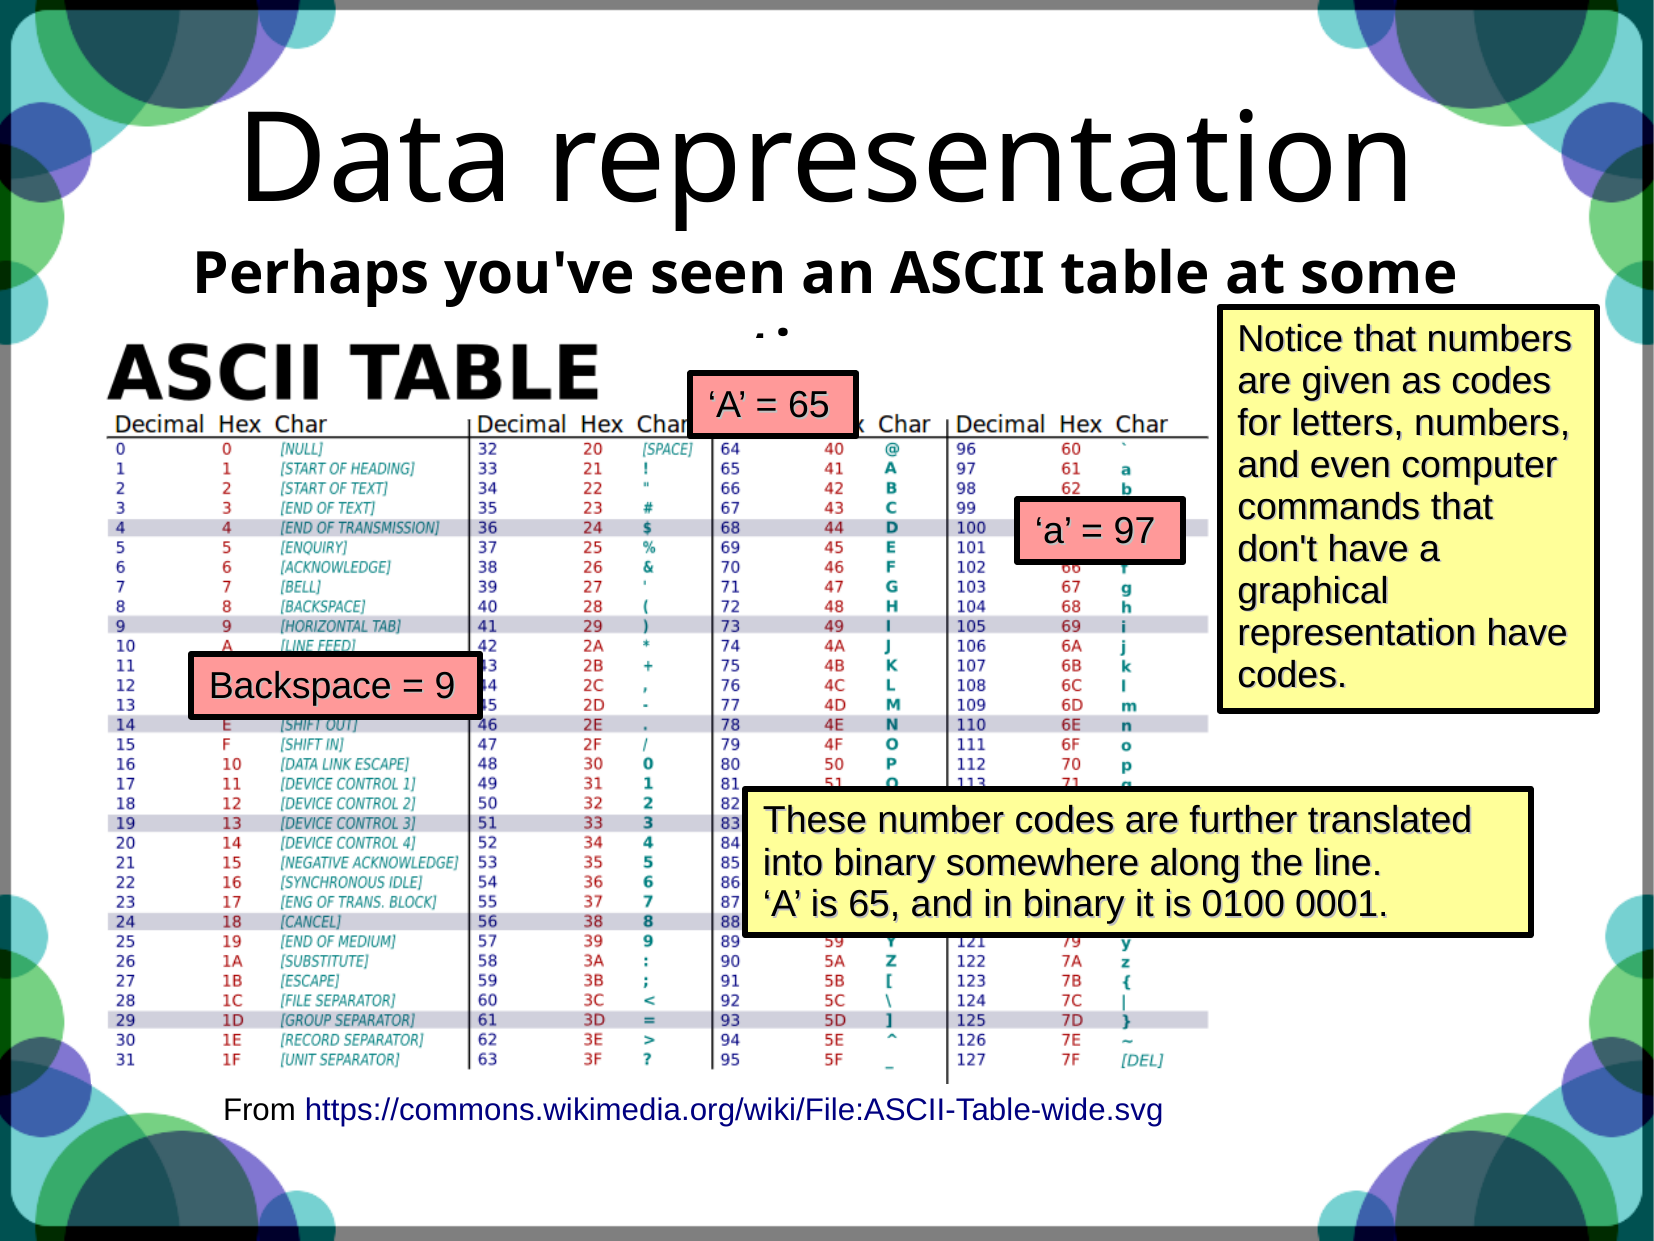

# Data representation
Perhaps you've seen an ASCII table at some time:
Notice that numbers are given as codes for letters, numbers, and even computer commands that don't have a graphical representation have codes.
‘A’ = 65
‘a’ = 97
Backspace = 9
These number codes are further translated into binary somewhere along the line.
‘A’ is 65, and in binary it is 0100 0001.
From https://commons.wikimedia.org/wiki/File:ASCII-Table-wide.svg